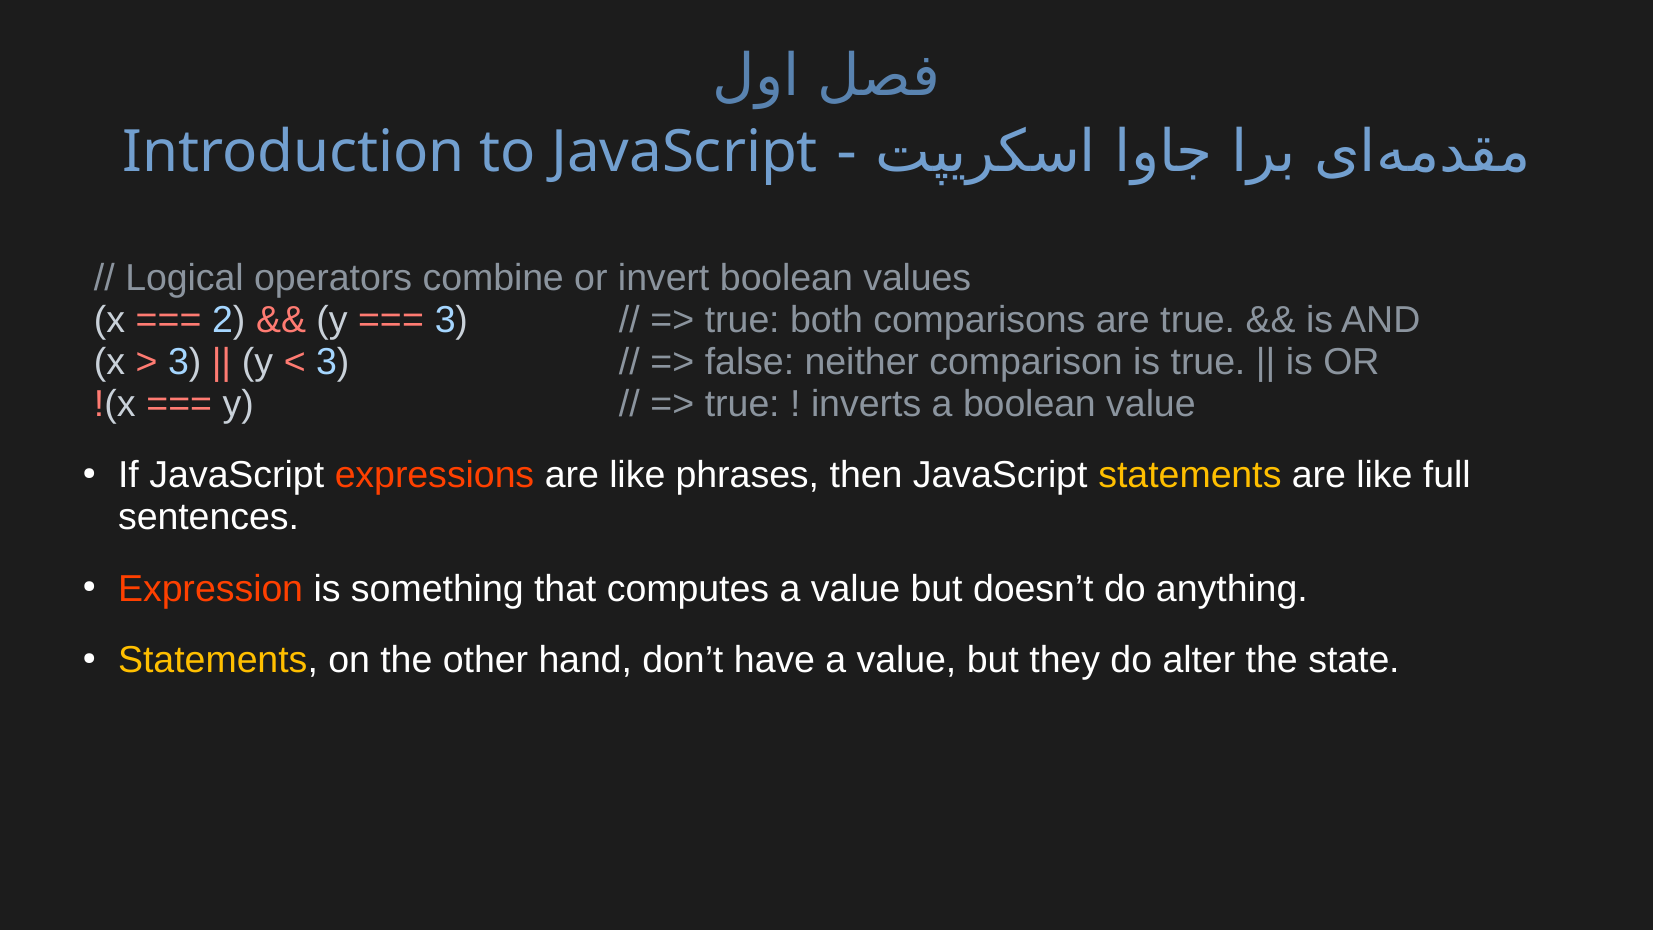

# فصل اول مقدمه‌ای برا جاوا اسکریپت - Introduction to JavaScript
// Logical operators combine or invert boolean values
(x === 2) && (y === 3)			// => true: both comparisons are true. && is AND
(x > 3) || (y < 3)				// => false: neither comparison is true. || is OR
!(x === y)					// => true: ! inverts a boolean value
If JavaScript expressions are like phrases, then JavaScript statements are like full sentences.
Expression is something that computes a value but doesn’t do anything.
Statements, on the other hand, don’t have a value, but they do alter the state.